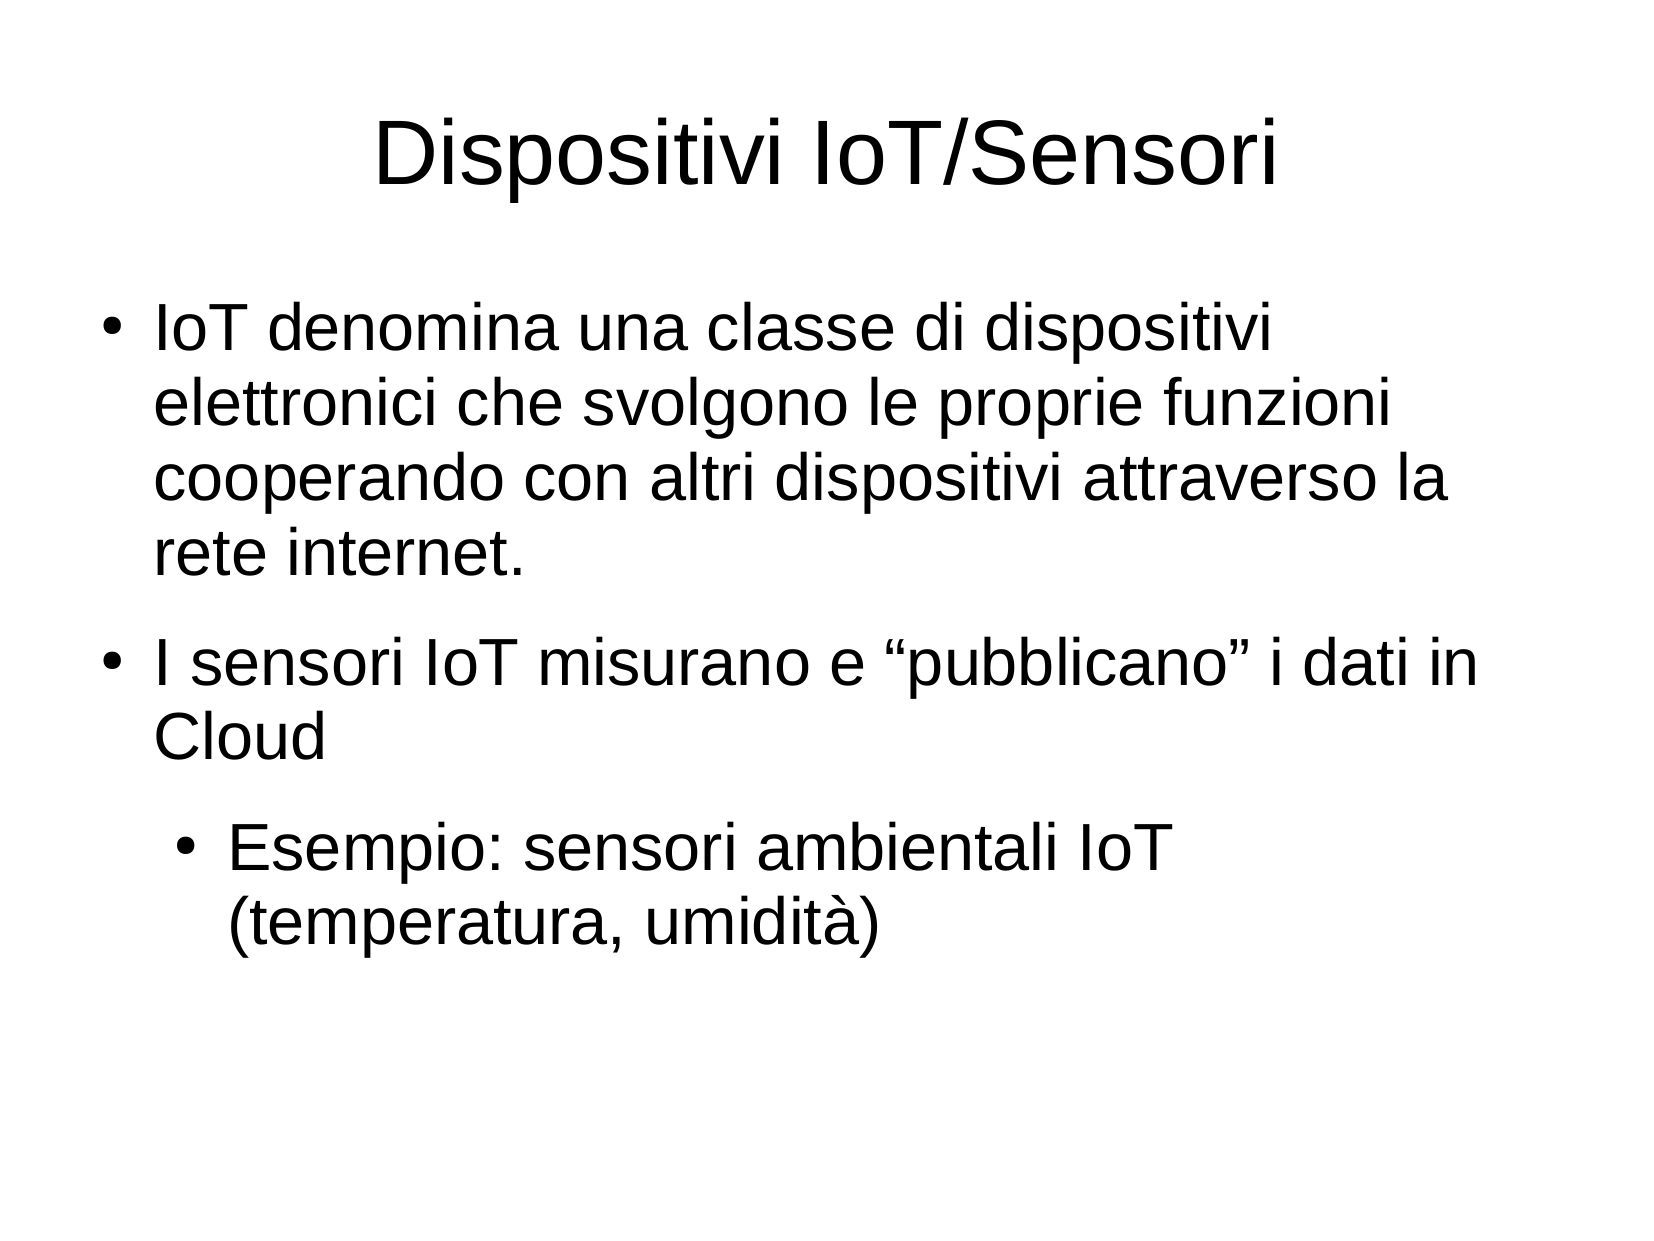

# Dispositivi IoT/Sensori
IoT denomina una classe di dispositivi elettronici che svolgono le proprie funzioni cooperando con altri dispositivi attraverso la rete internet.
I sensori IoT misurano e “pubblicano” i dati in Cloud
Esempio: sensori ambientali IoT (temperatura, umidità)